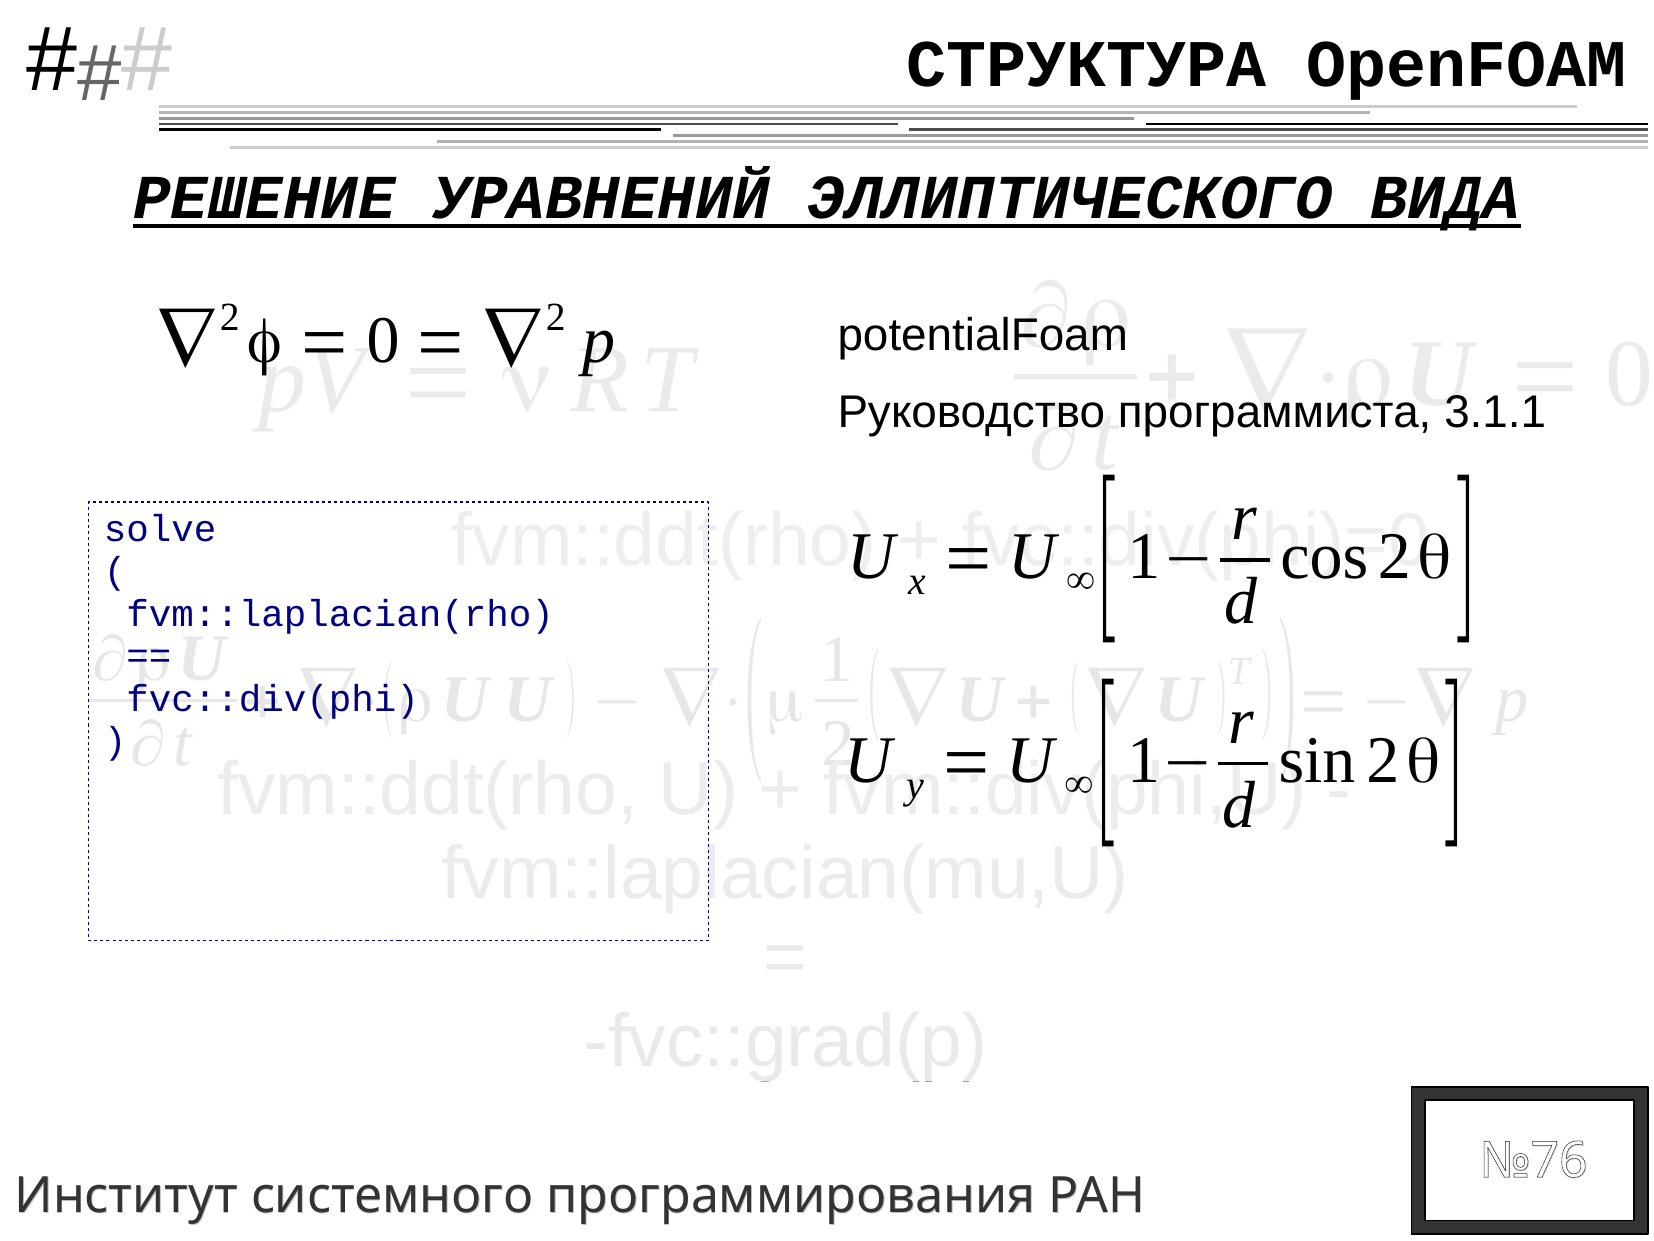

# РЕШЕНИЕ УРАВНЕНИЙ ЭЛЛИПТИЧЕСКОГО ВИДА
potentialFoam
Руководство программиста, 3.1.1
solve
(
 fvm::laplacian(rho)
 ==
 fvc::div(phi)
)